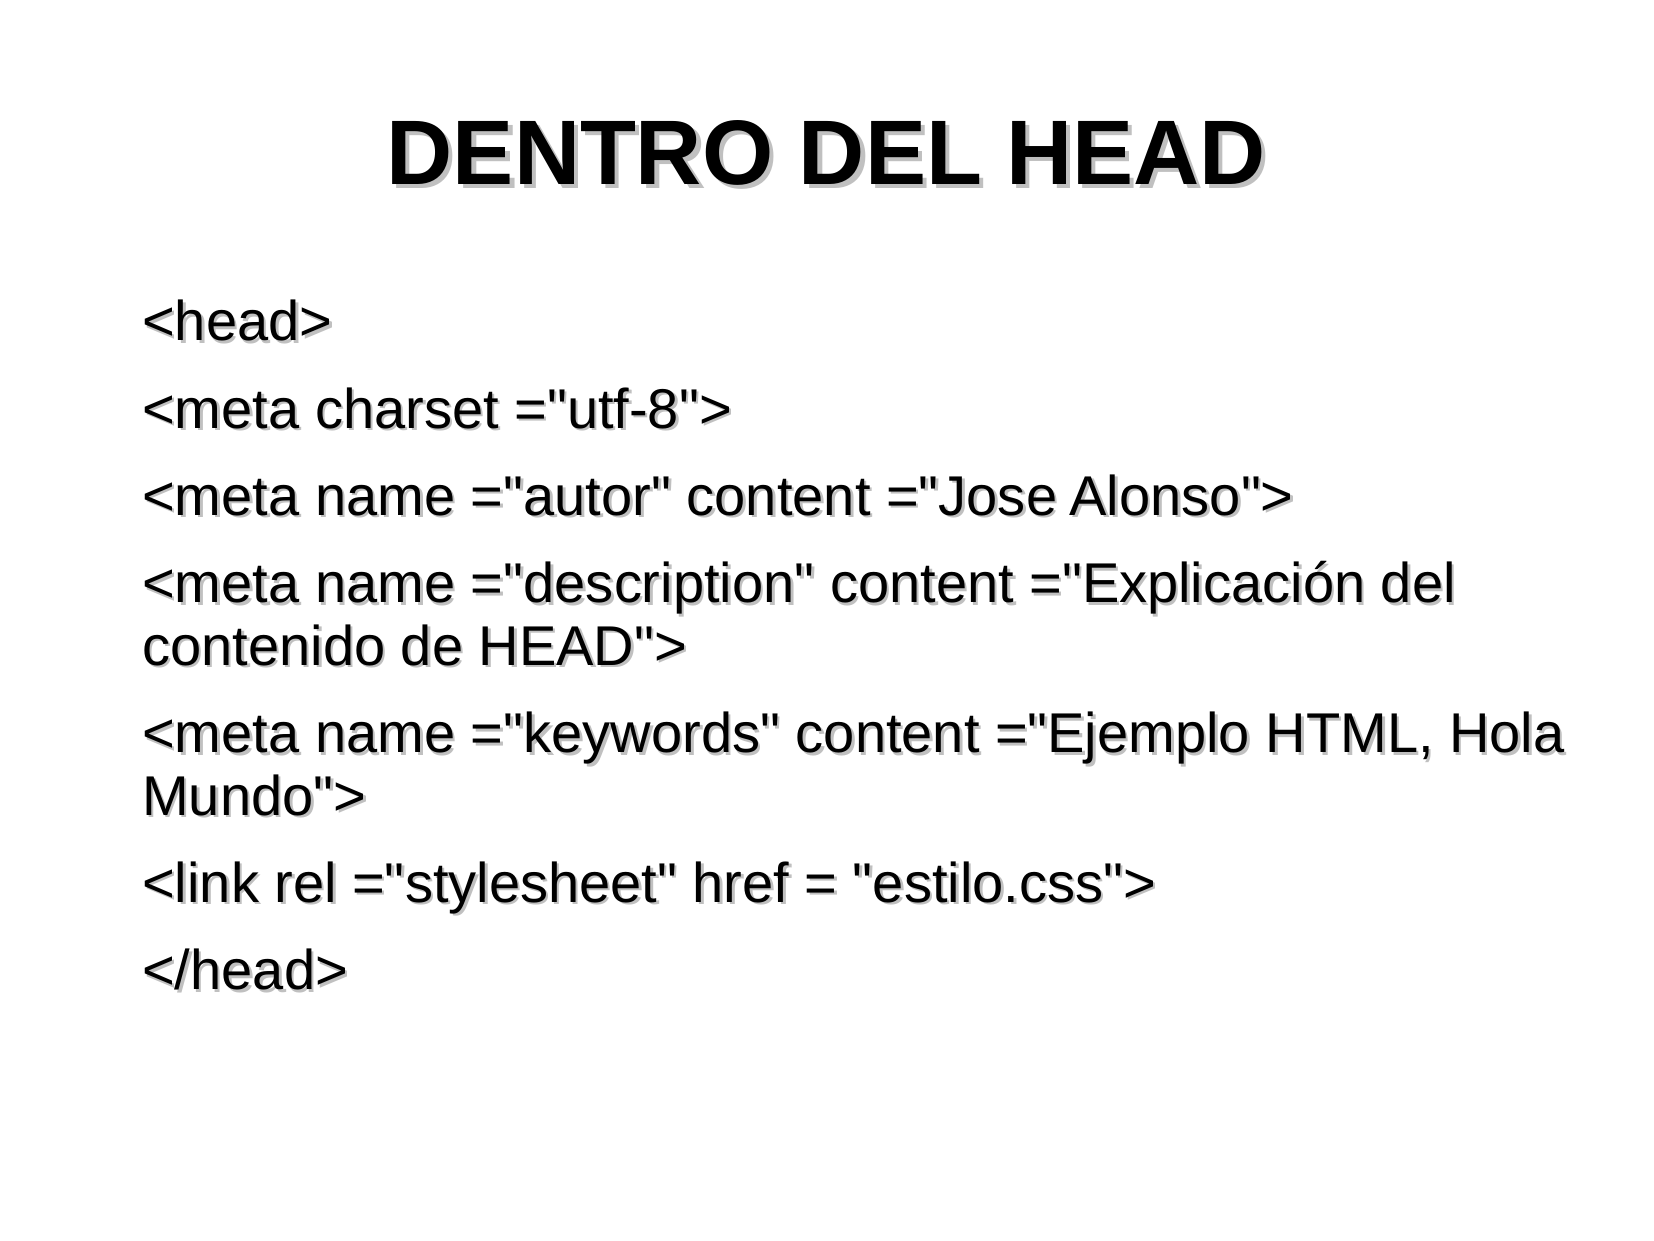

# DENTRO DEL HEAD
<head>
<meta charset ="utf-8">
<meta name ="autor" content ="Jose Alonso">
<meta name ="description" content ="Explicación del contenido de HEAD">
<meta name ="keywords" content ="Ejemplo HTML, Hola Mundo">
<link rel ="stylesheet" href = "estilo.css">
</head>